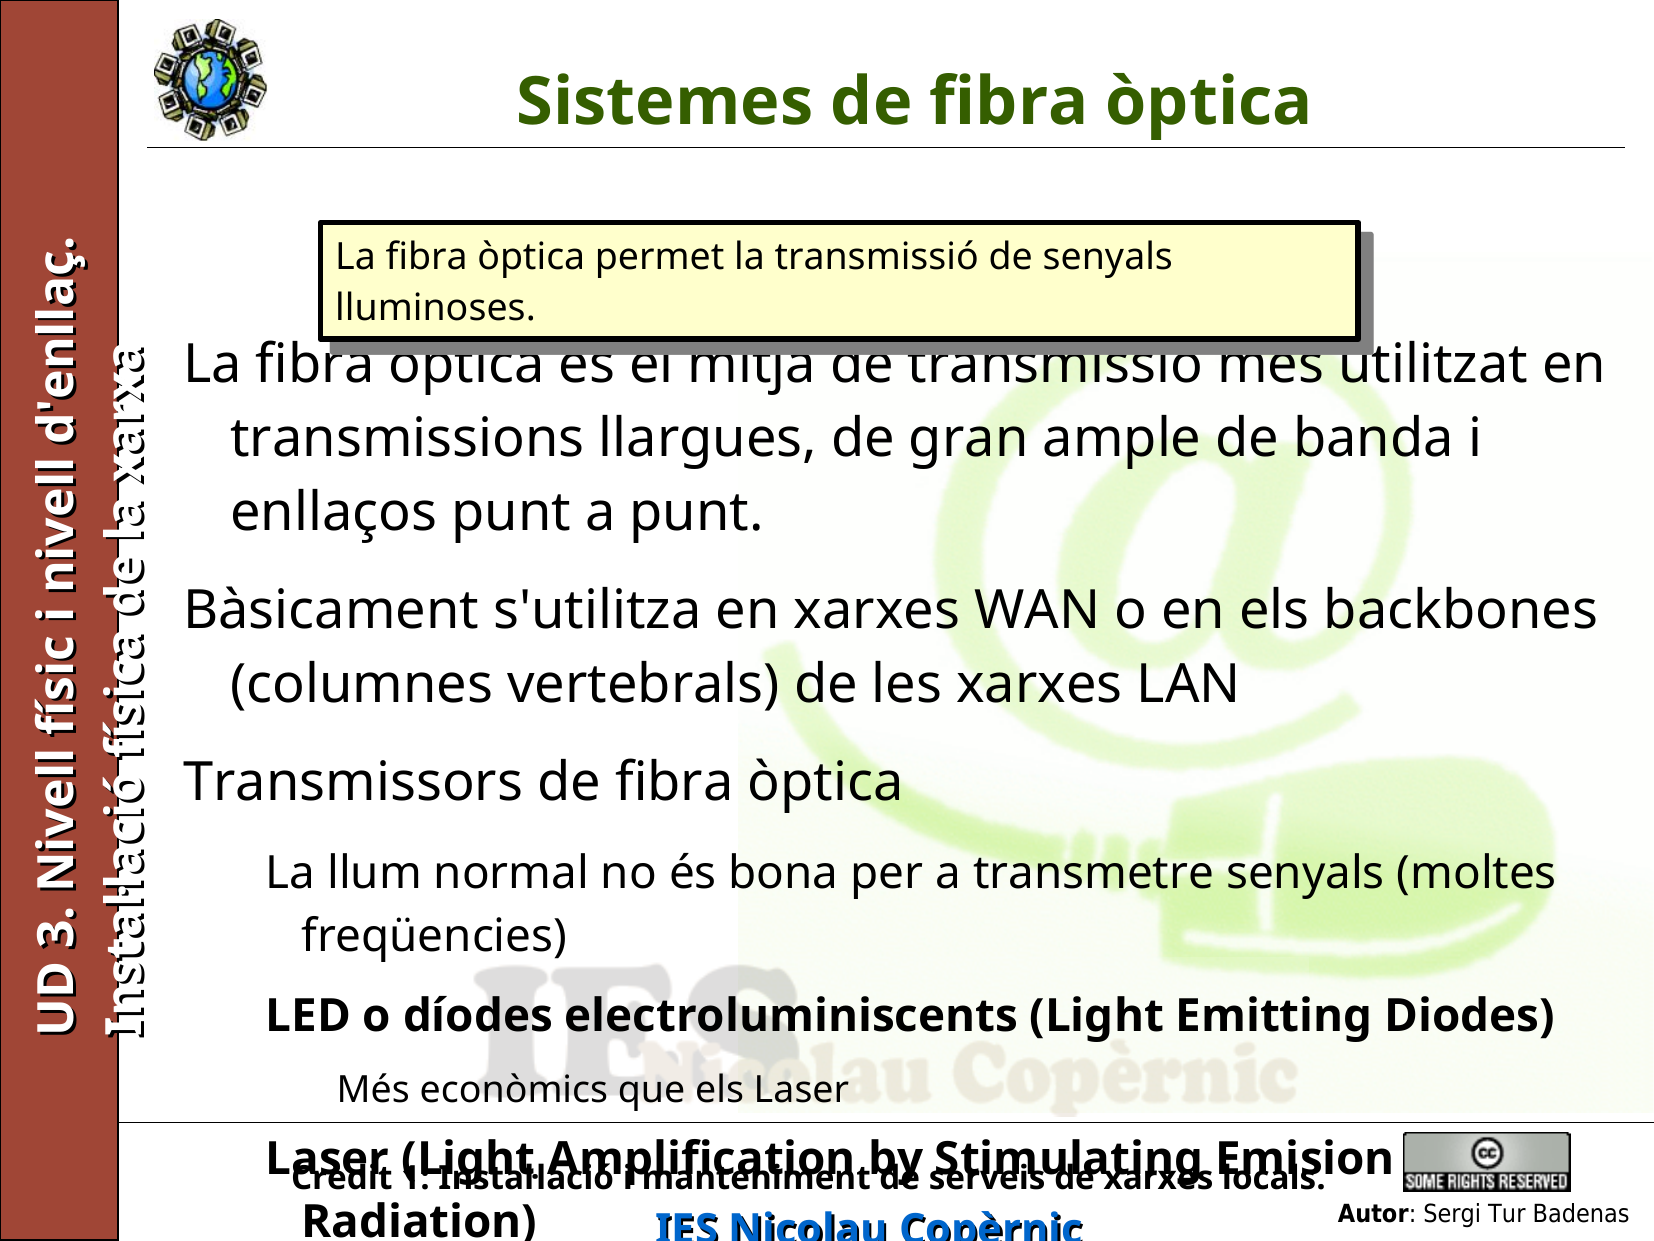

# Sistemes de fibra òptica
La fibra òptica permet la transmissió de senyals lluminoses.
La fibra òptica és el mitja de transmissió més utilitzat en transmissions llargues, de gran ample de banda i enllaços punt a punt.
Bàsicament s'utilitza en xarxes WAN o en els backbones (columnes vertebrals) de les xarxes LAN
Transmissors de fibra òptica
La llum normal no és bona per a transmetre senyals (moltes freqüencies)
LED o díodes electroluminiscents (Light Emitting Diodes)
Més econòmics que els Laser
Laser (Light Amplification by Stimulating Emision Radiation)
Millors a distàncies llargues
Poden provocar lesions oculars